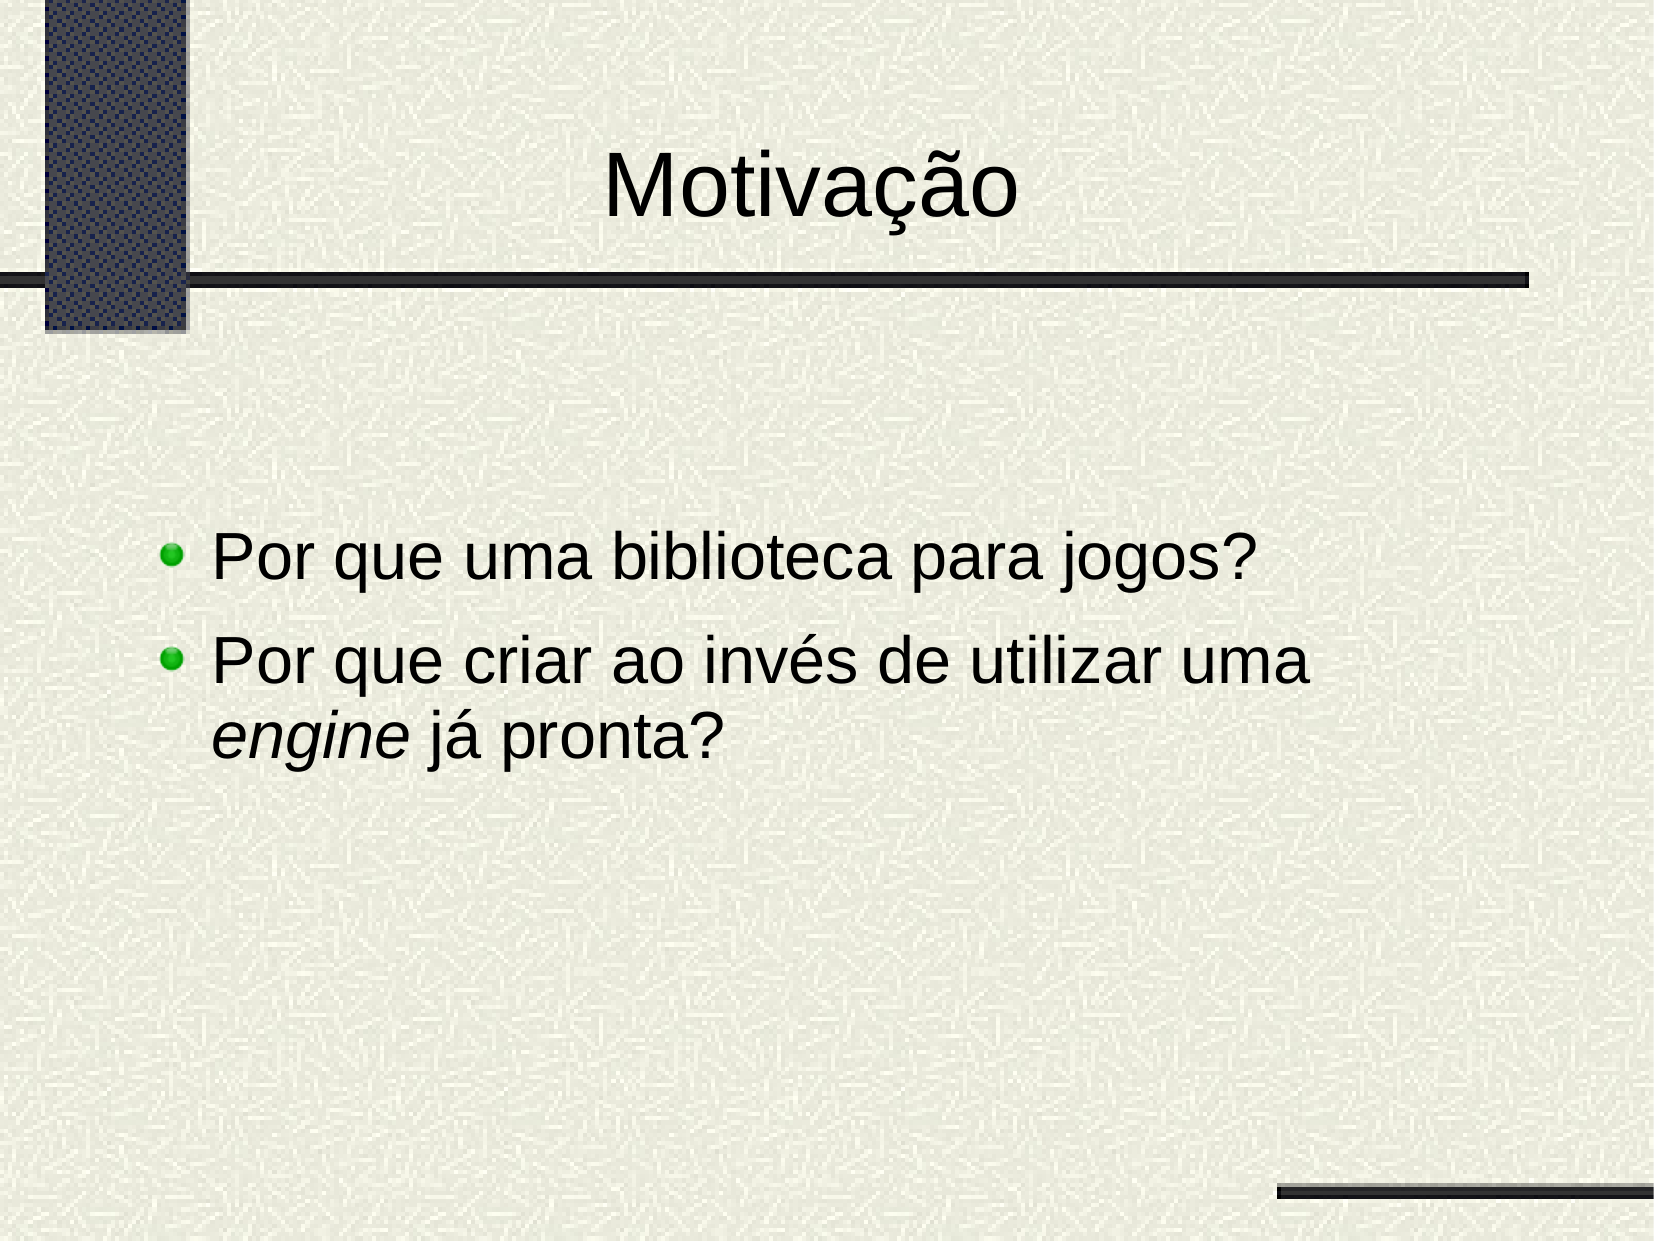

Motivação
Por que uma biblioteca para jogos?
Por que criar ao invés de utilizar uma engine já pronta?